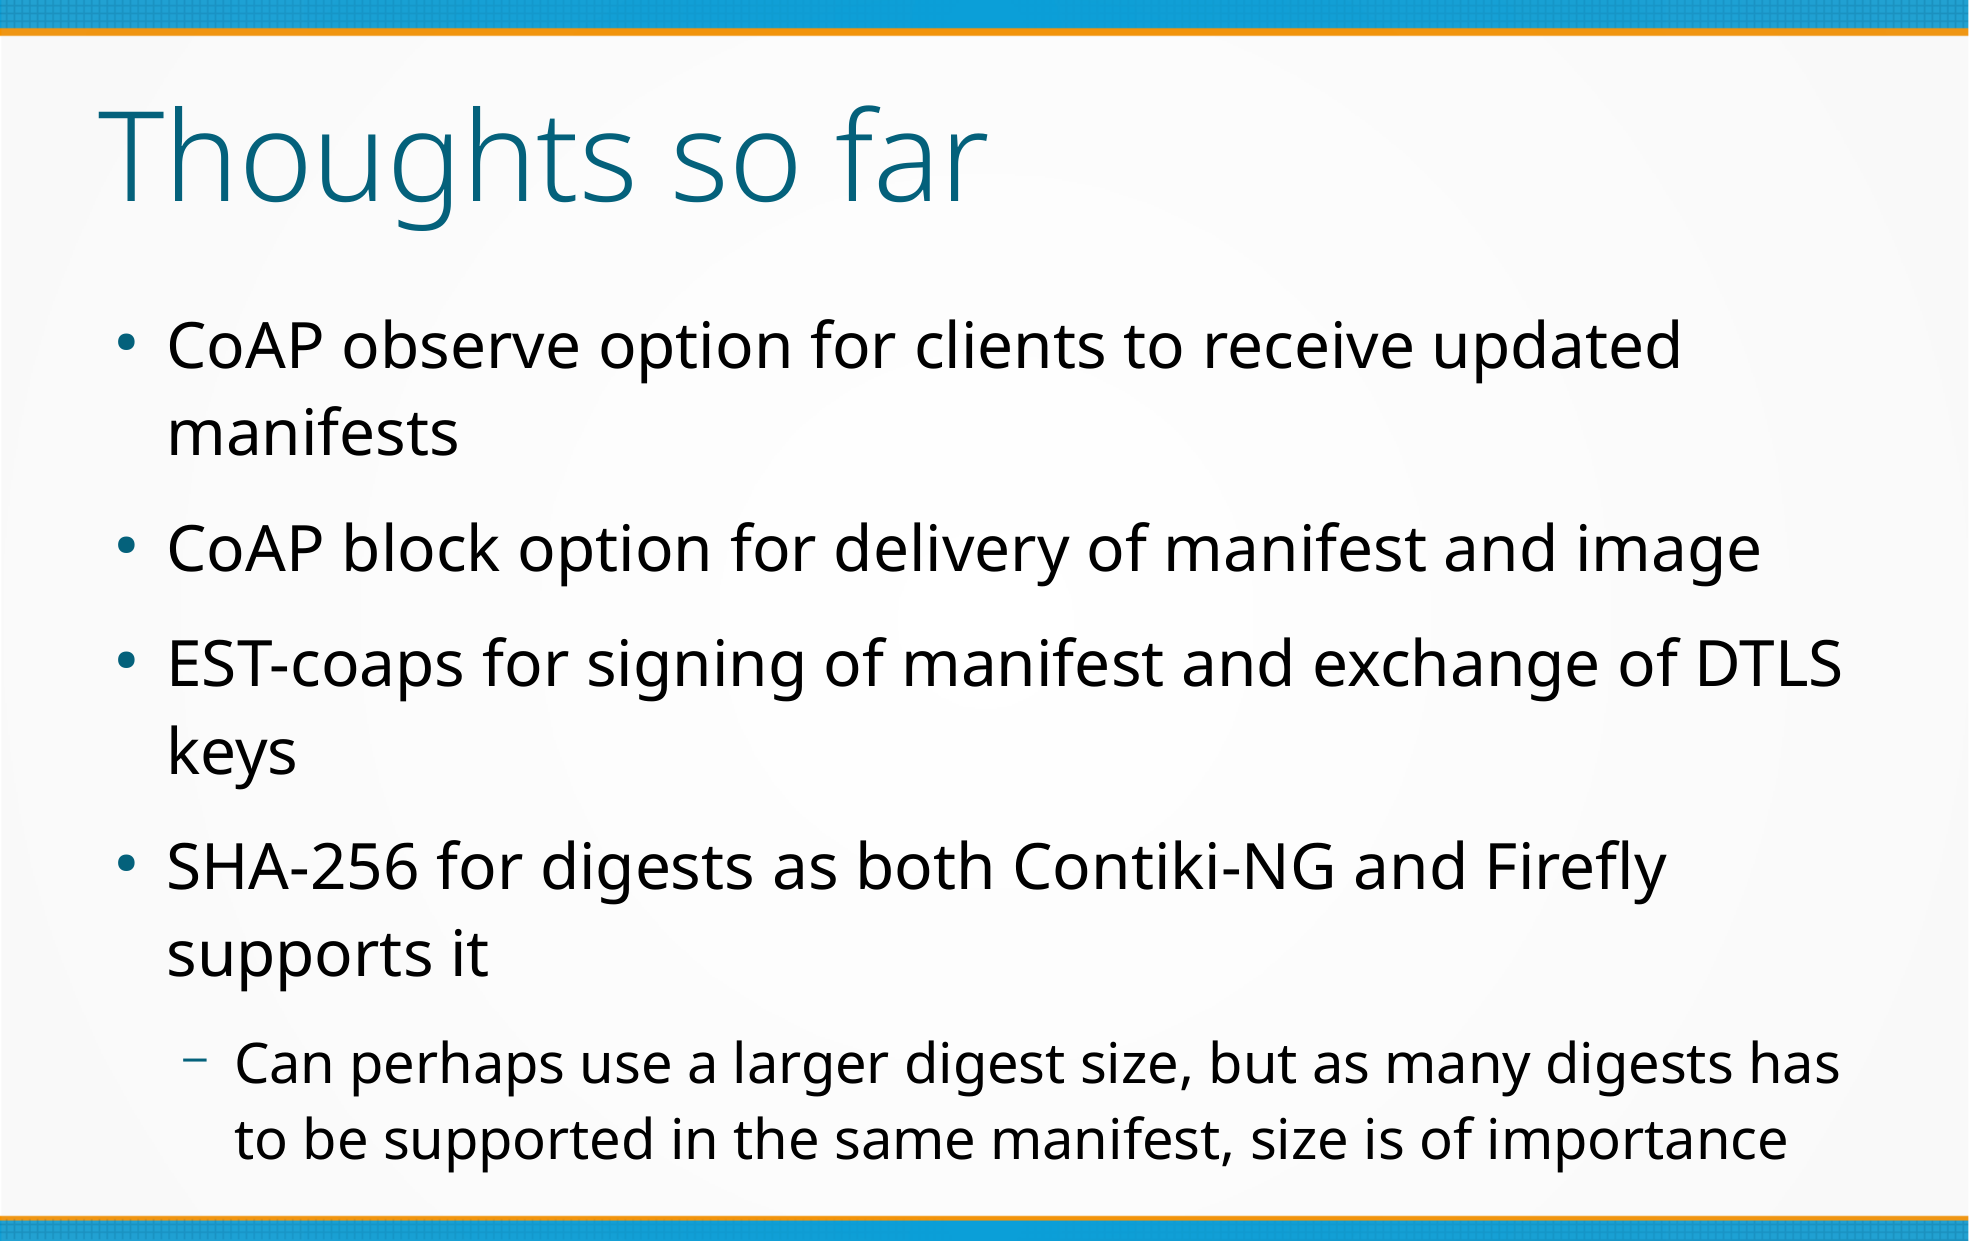

# Thoughts so far
CoAP observe option for clients to receive updated manifests
CoAP block option for delivery of manifest and image
EST-coaps for signing of manifest and exchange of DTLS keys
SHA-256 for digests as both Contiki-NG and Firefly supports it
Can perhaps use a larger digest size, but as many digests has to be supported in the same manifest, size is of importance